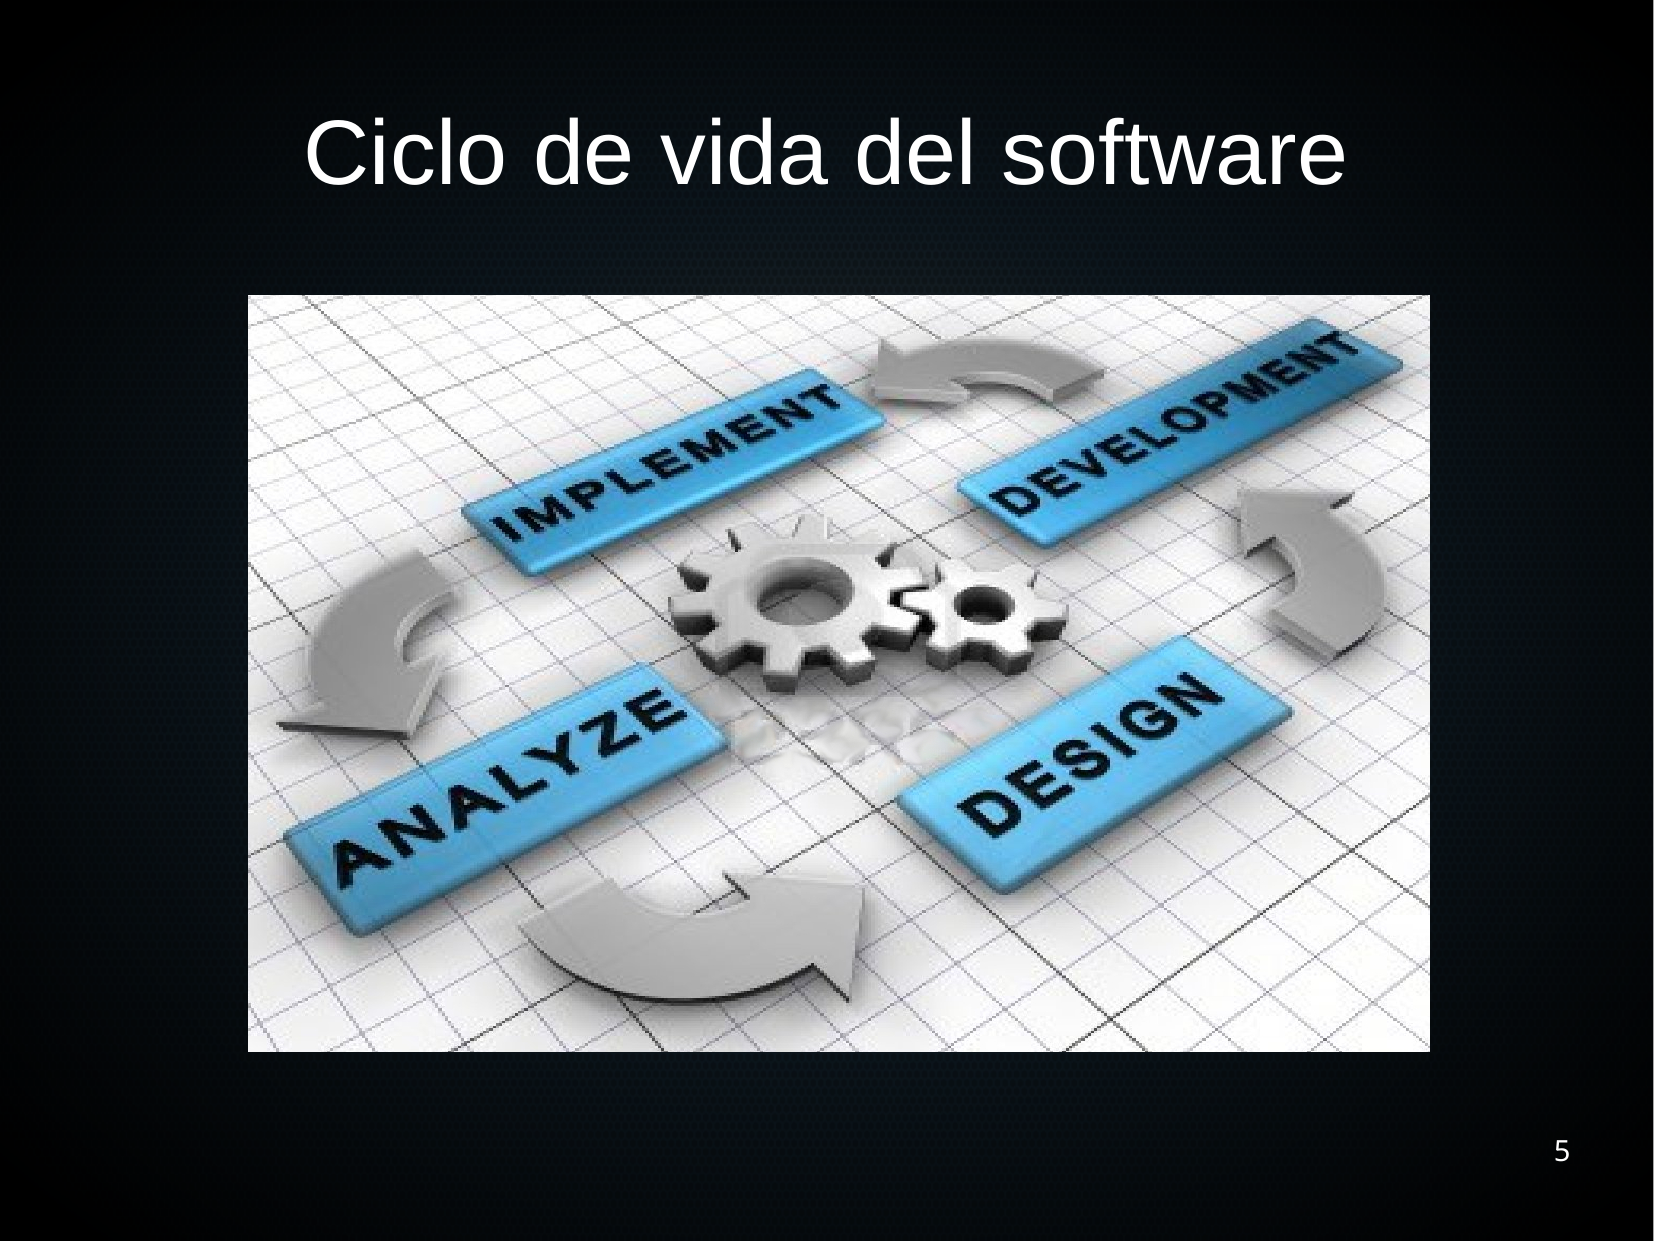

# Ciclo de vida del software
5